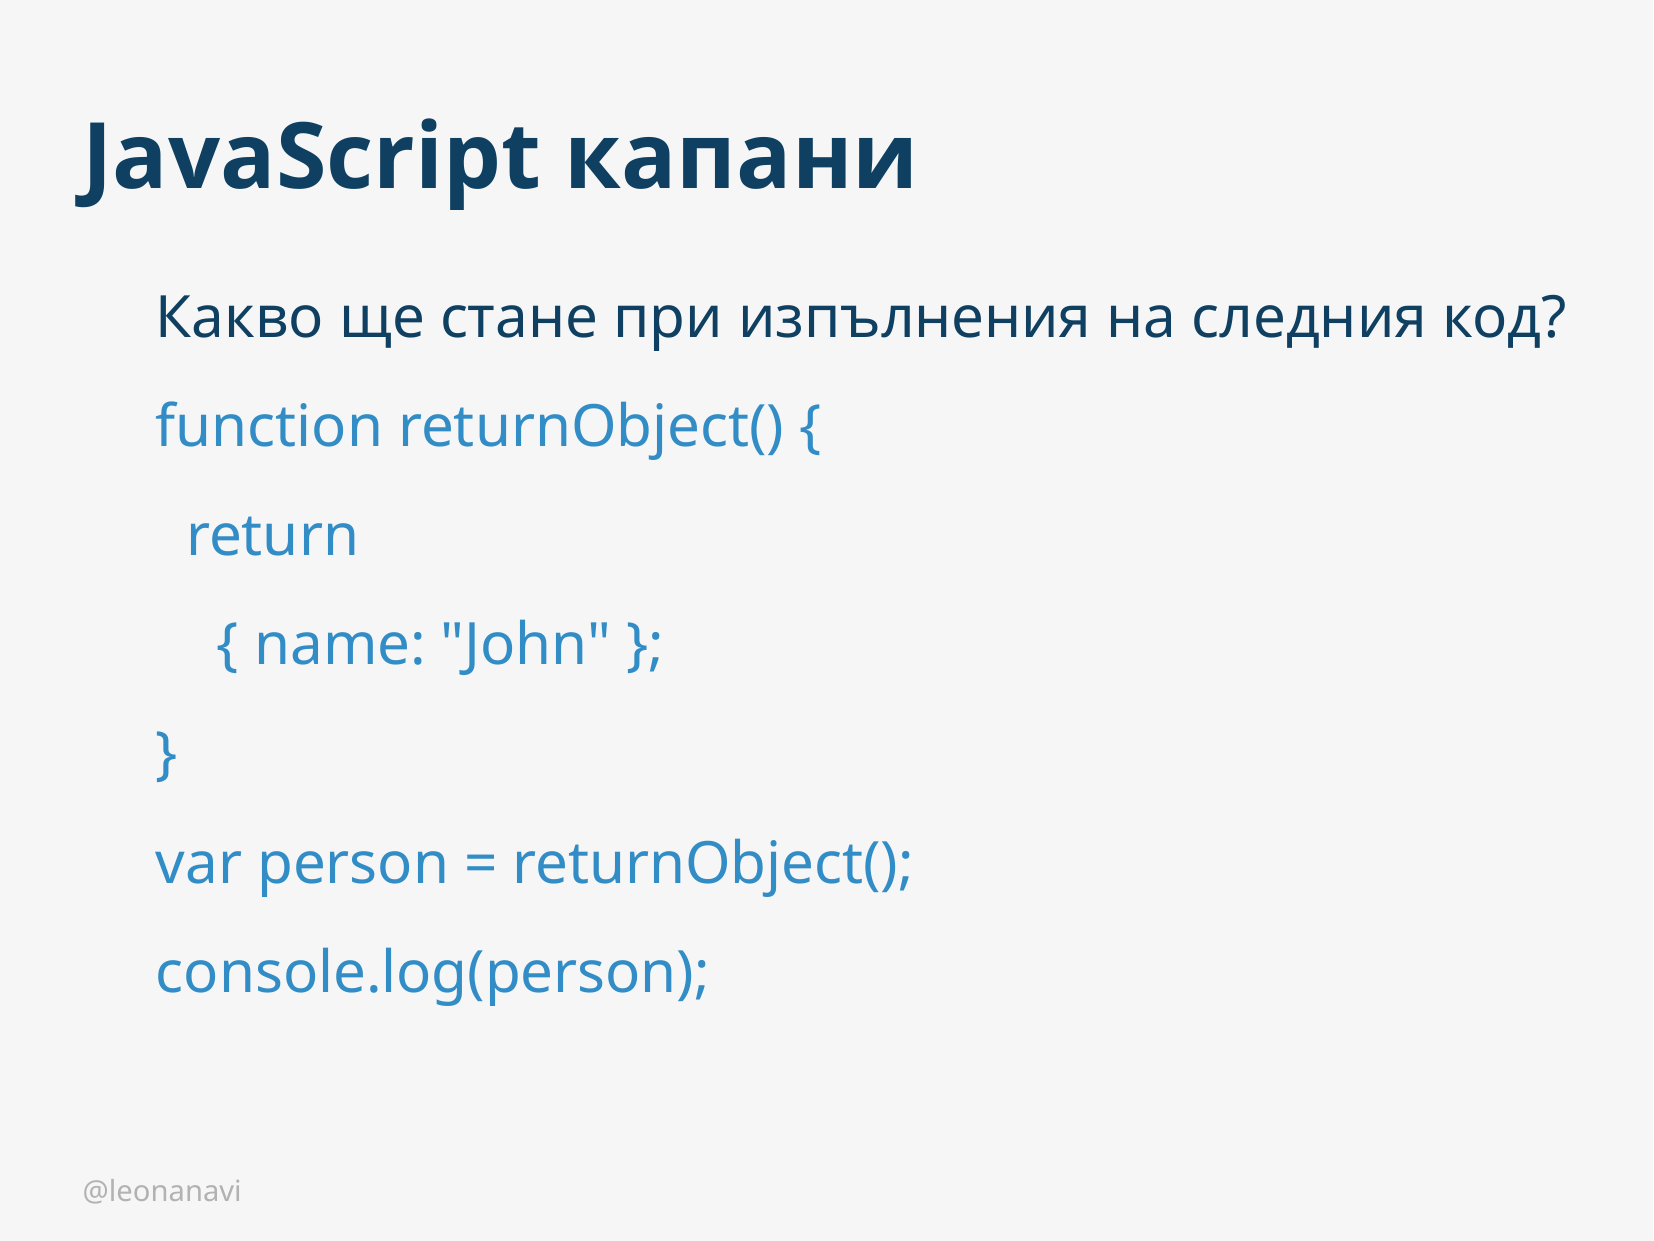

# JavaScript капани
Какво ще стане при изпълнения на следния код?
function returnObject() {
 return
 { name: "John" };
}
var person = returnObject();
console.log(person);